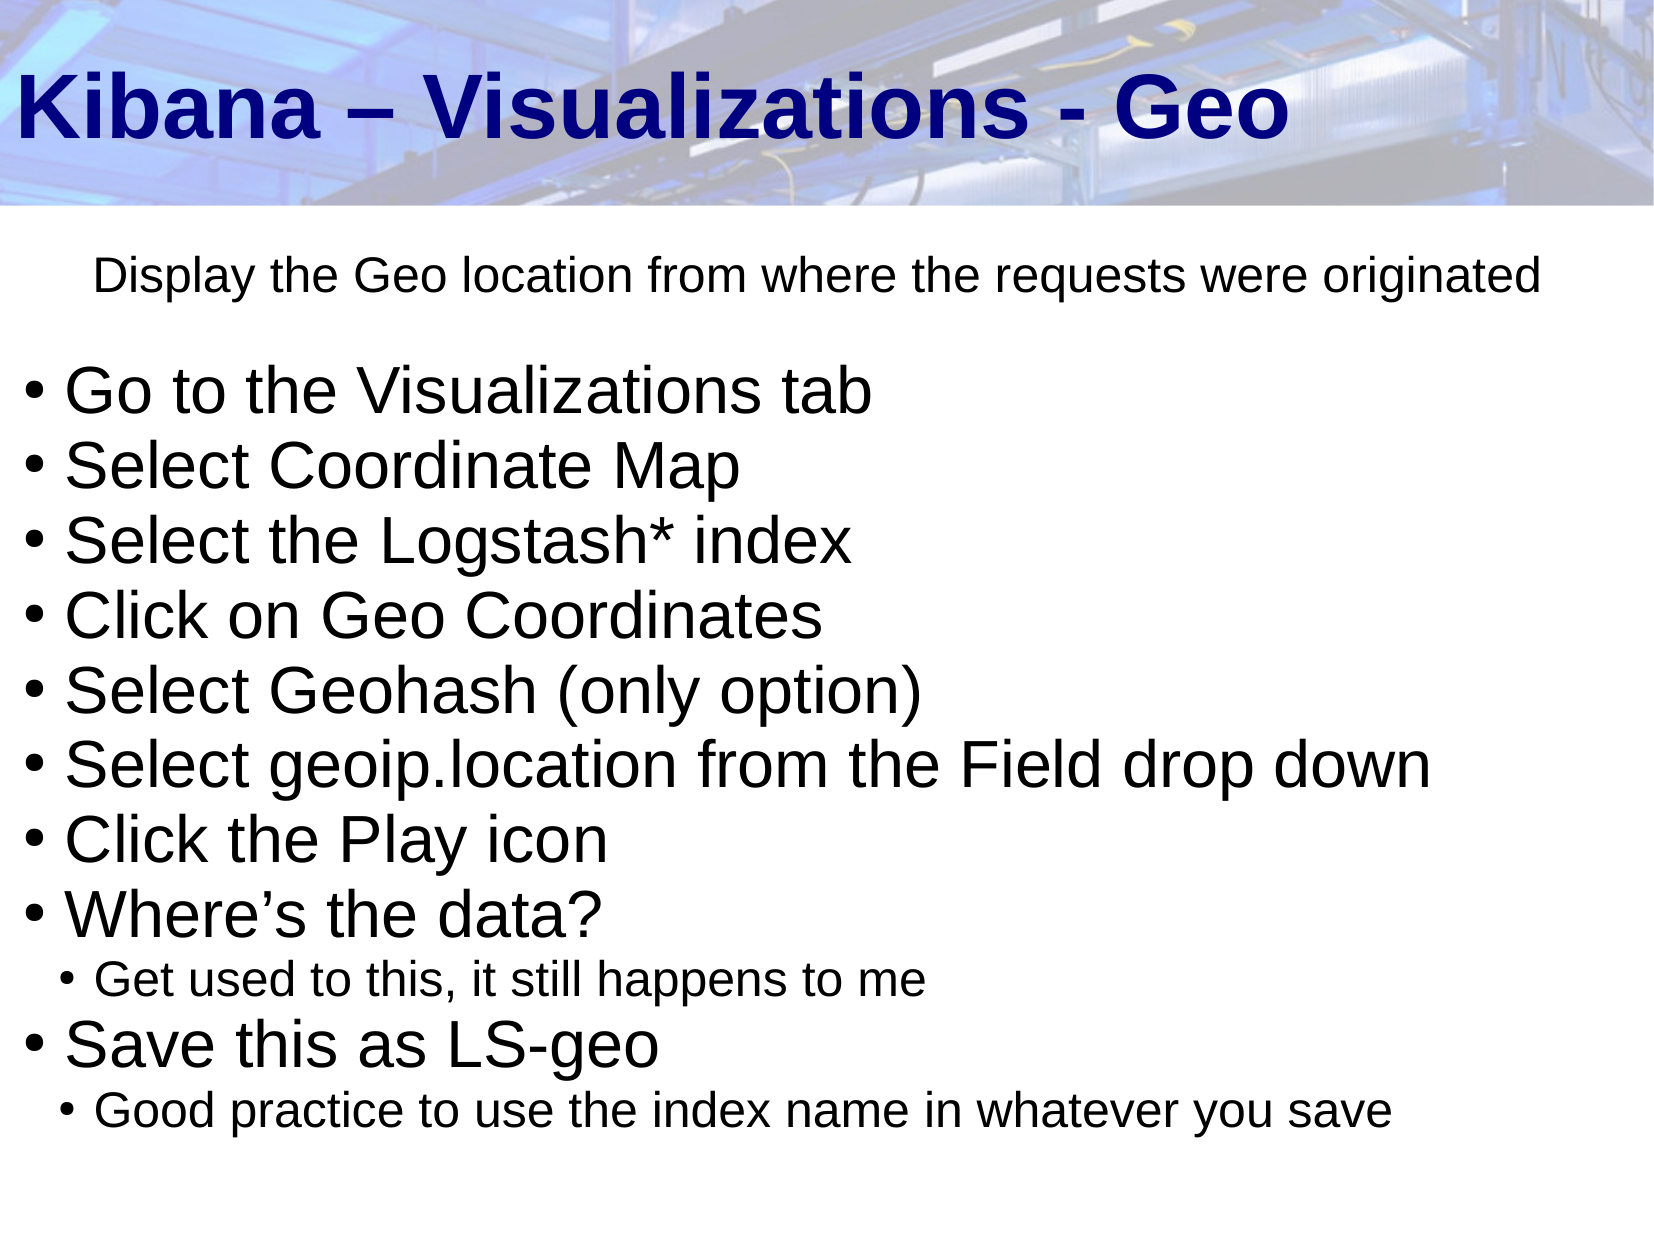

# Kibana – Visualizations - Geo
Display the Geo location from where the requests were originated
 Go to the Visualizations tab
 Select Coordinate Map
 Select the Logstash* index
 Click on Geo Coordinates
 Select Geohash (only option)
 Select geoip.location from the Field drop down
 Click the Play icon
 Where’s the data?
Get used to this, it still happens to me
 Save this as LS-geo
Good practice to use the index name in whatever you save